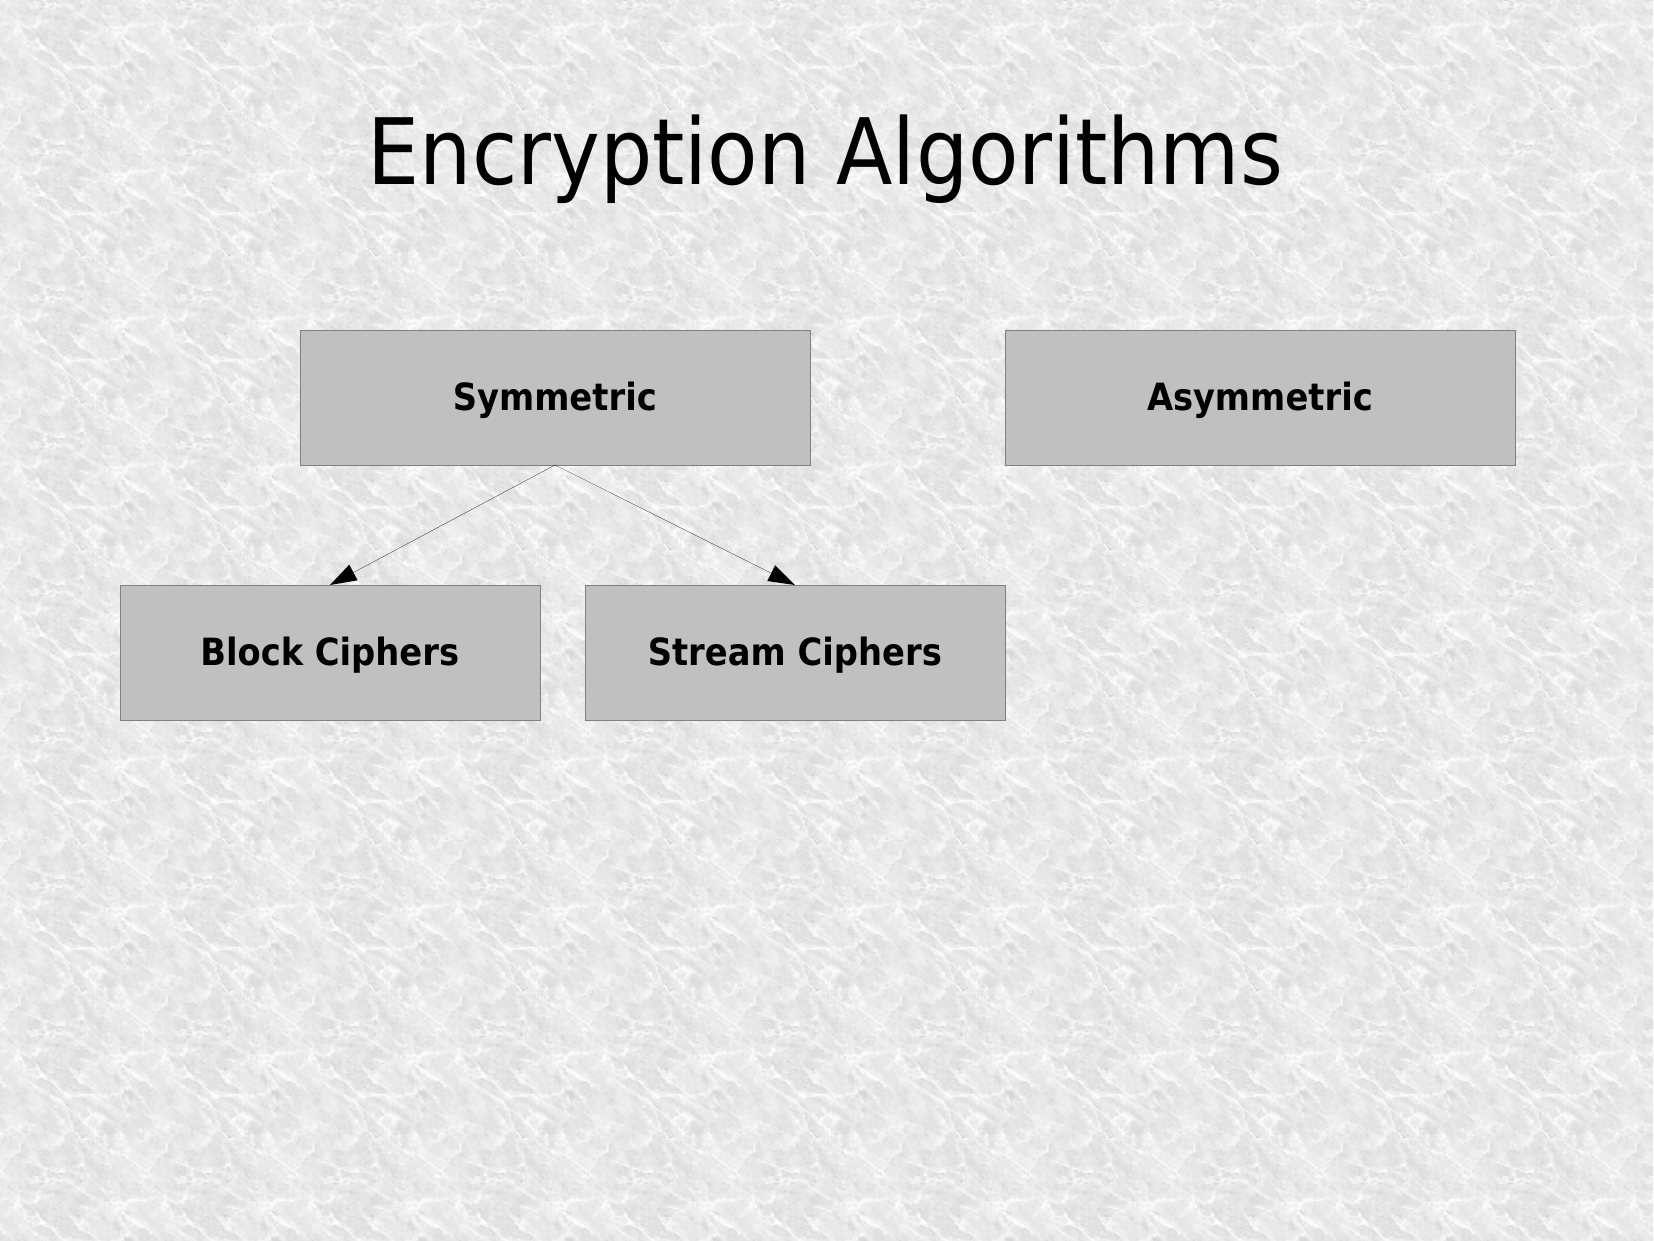

# Encryption Algorithms
Symmetric
Asymmetric
Block Ciphers
Stream Ciphers